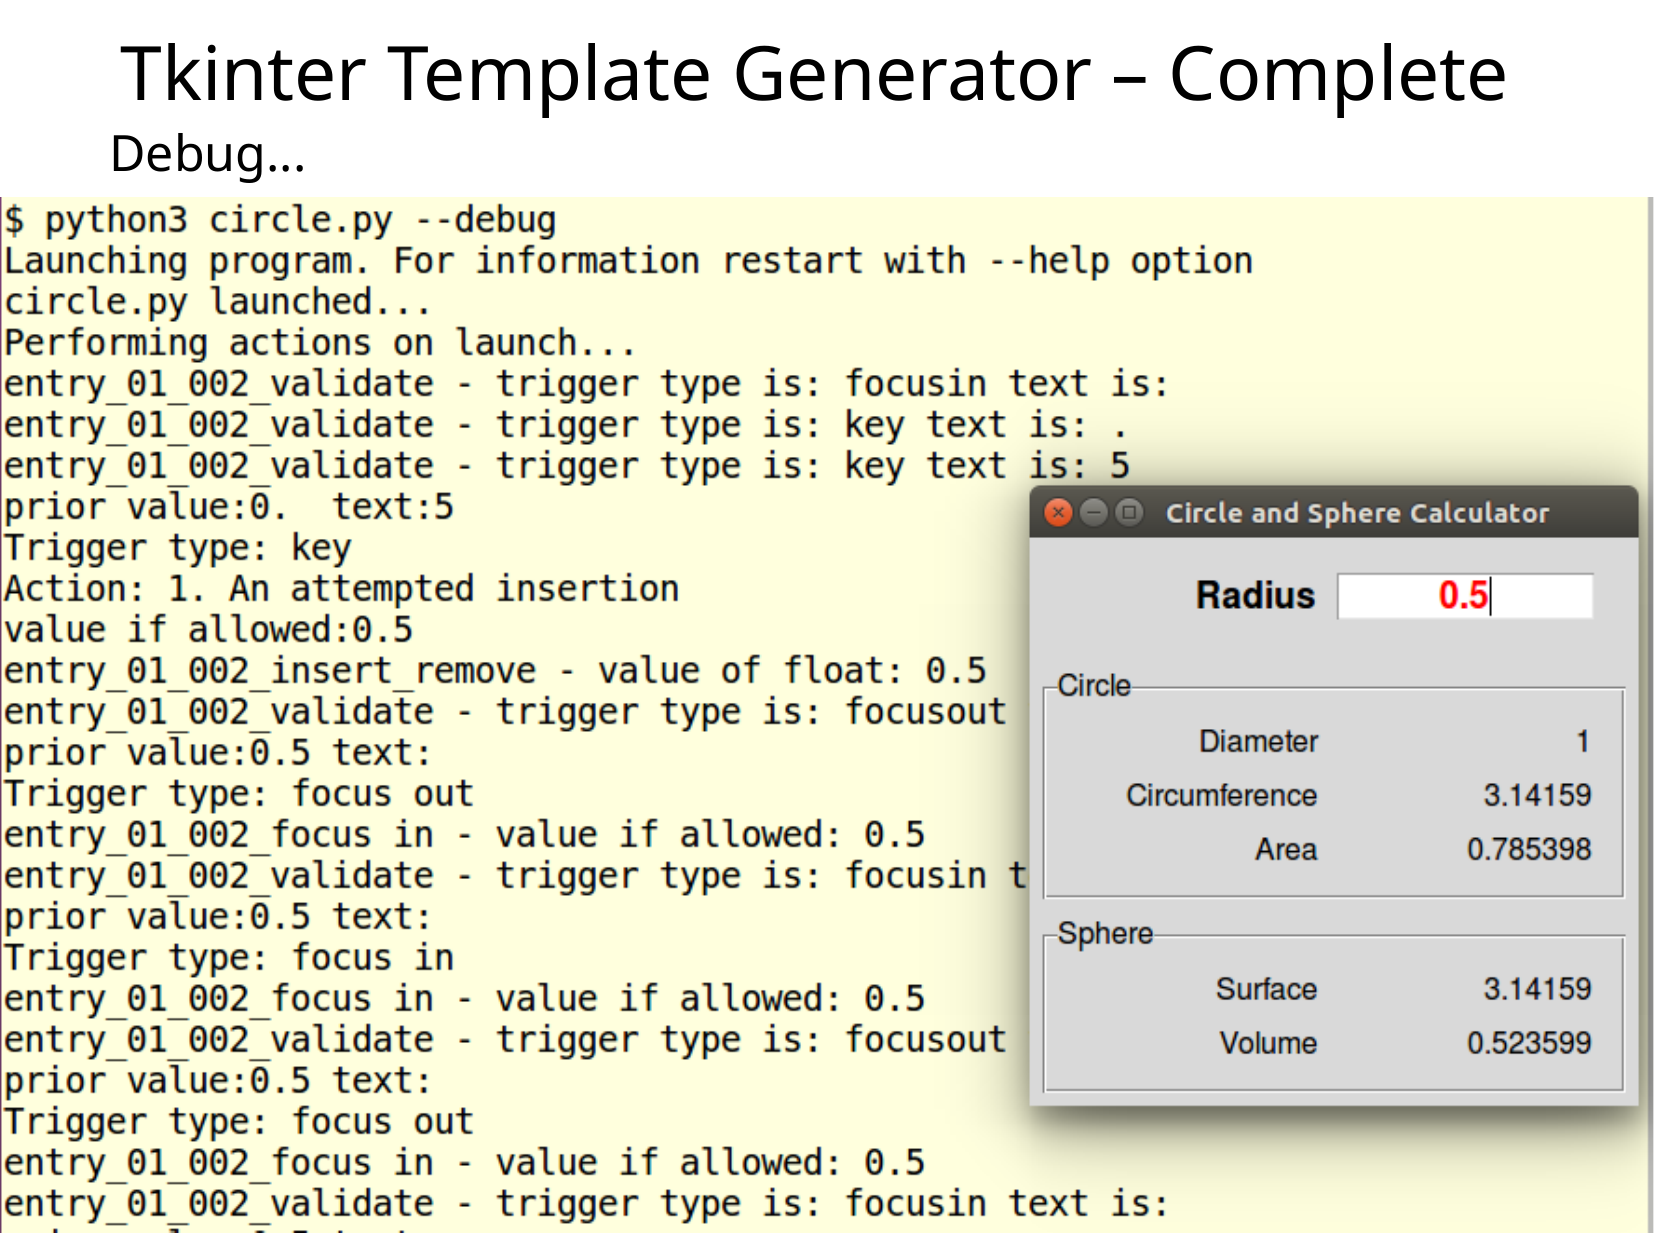

# Tkinter Template Generator – Complete
Debug...